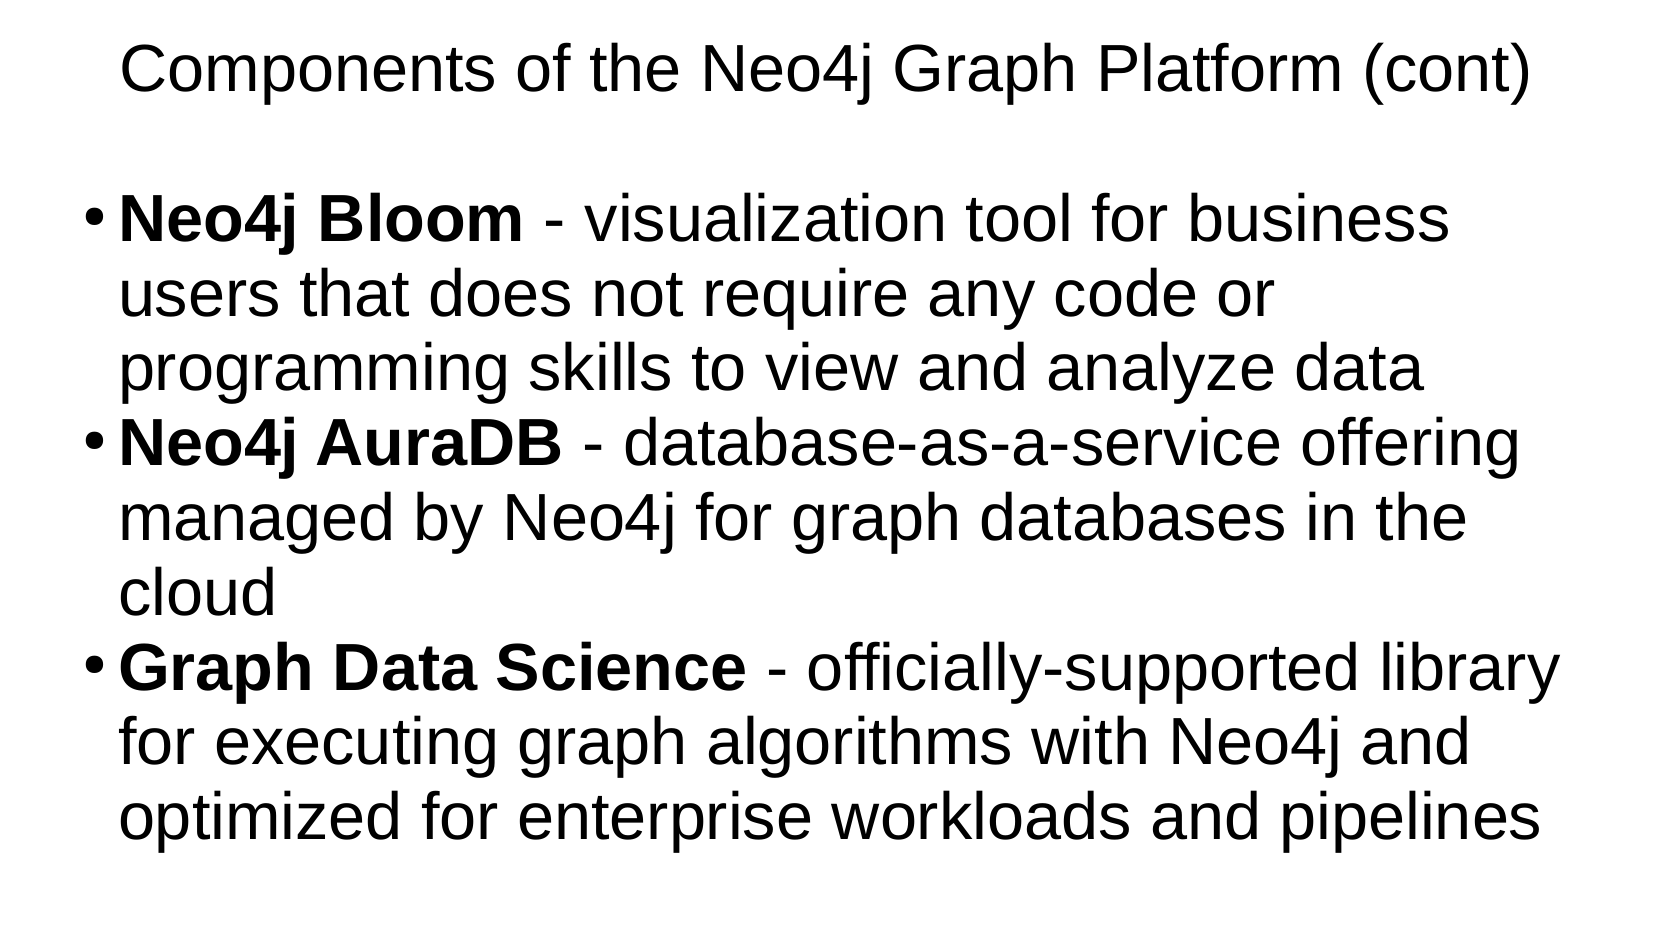

# Components of the Neo4j Graph Platform (cont)
Neo4j Bloom - visualization tool for business users that does not require any code or programming skills to view and analyze data
Neo4j AuraDB - database-as-a-service offering managed by Neo4j for graph databases in the cloud
Graph Data Science - officially-supported library for executing graph algorithms with Neo4j and optimized for enterprise workloads and pipelines